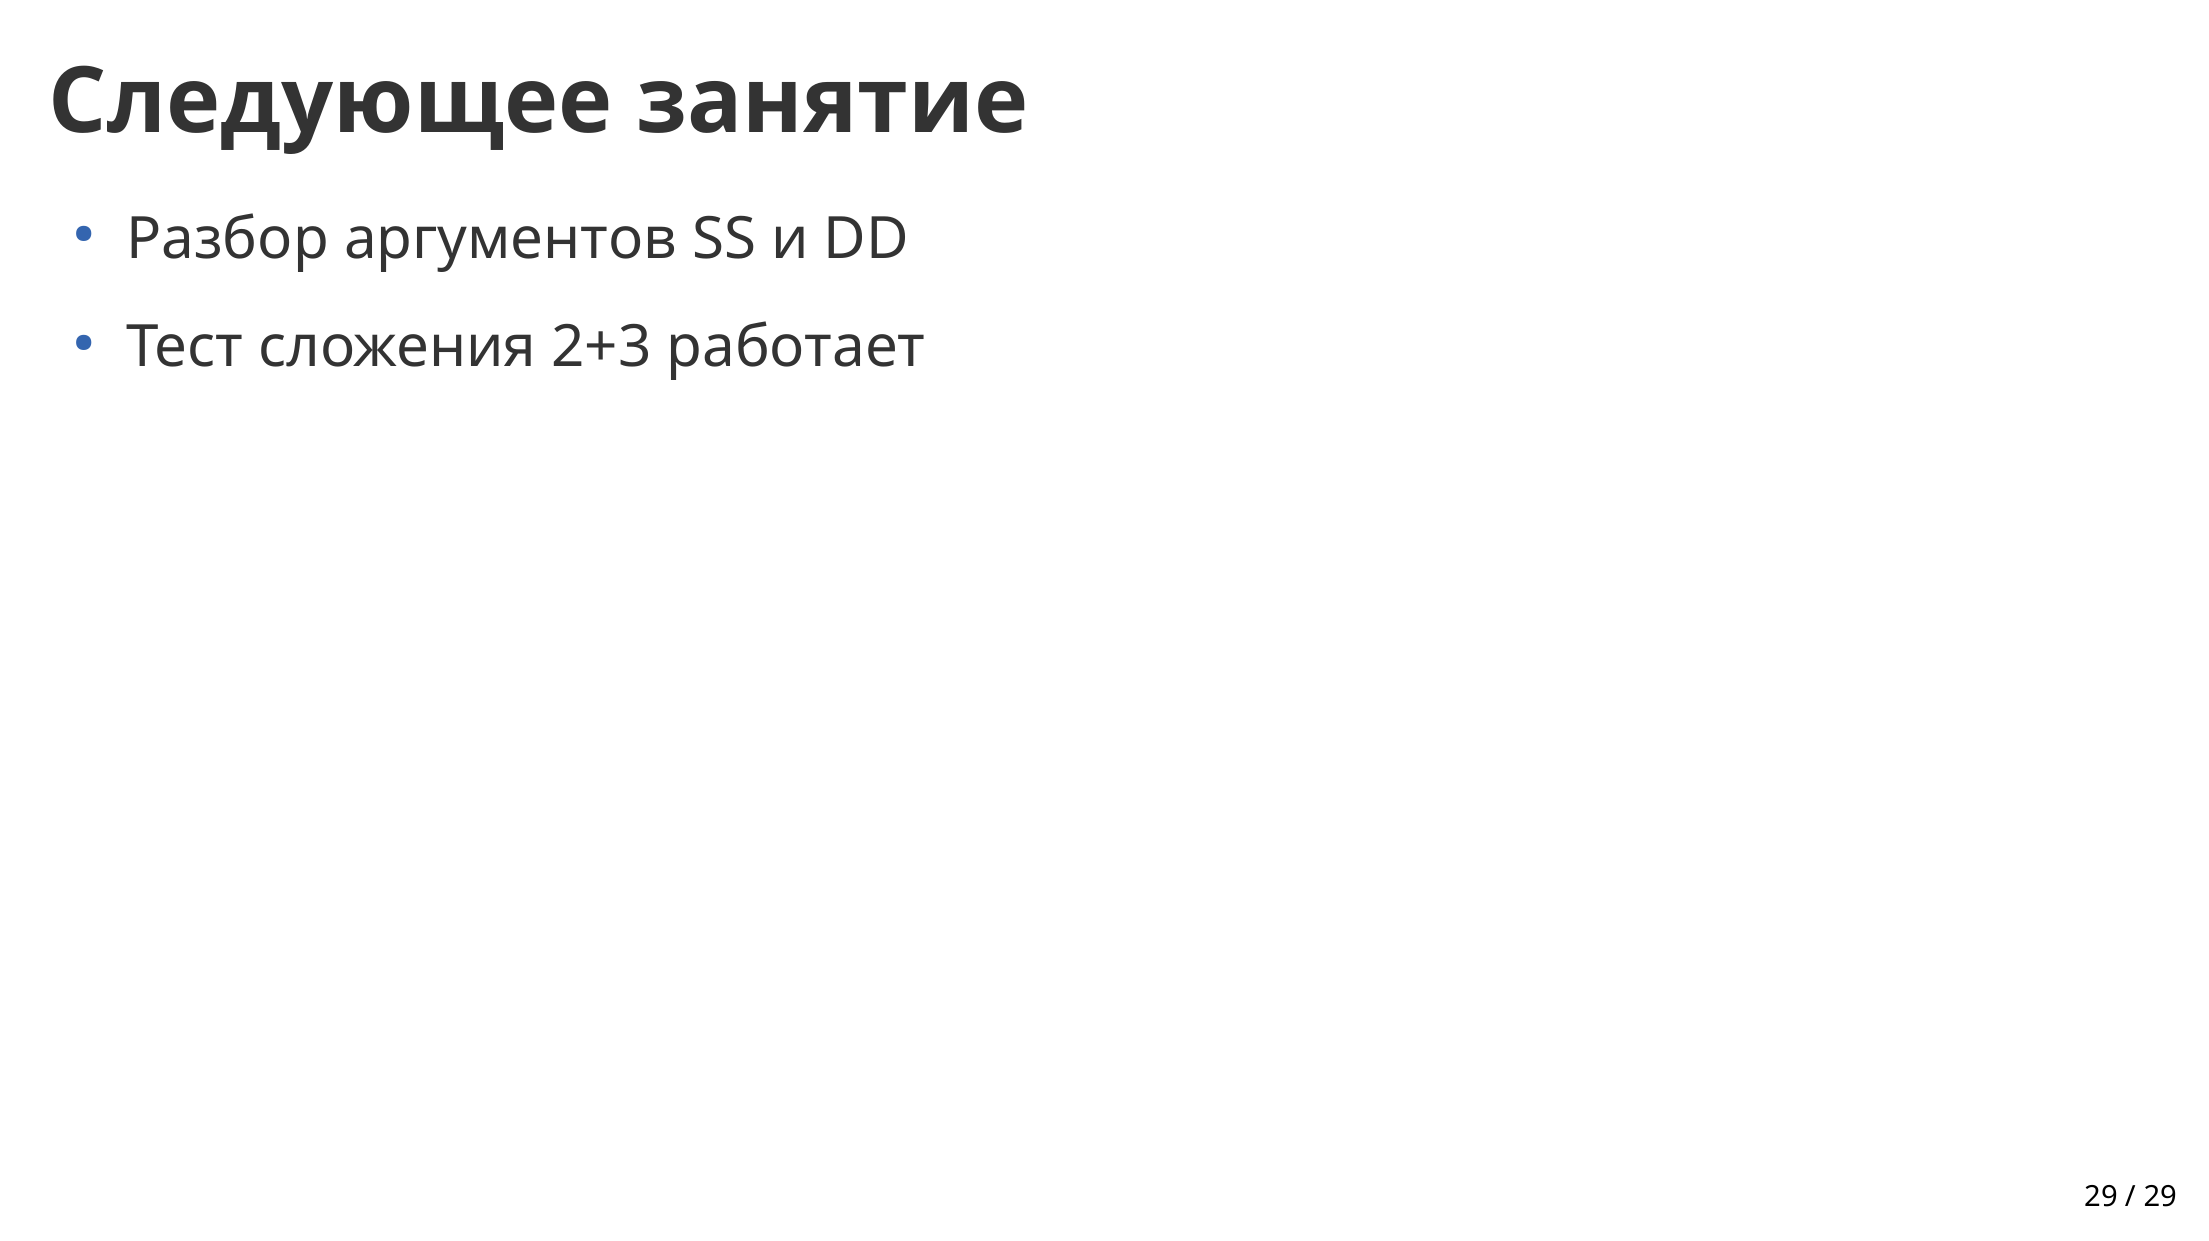

# Следующее занятие
Разбор аргументов SS и DD
Тест сложения 2+3 работает
29